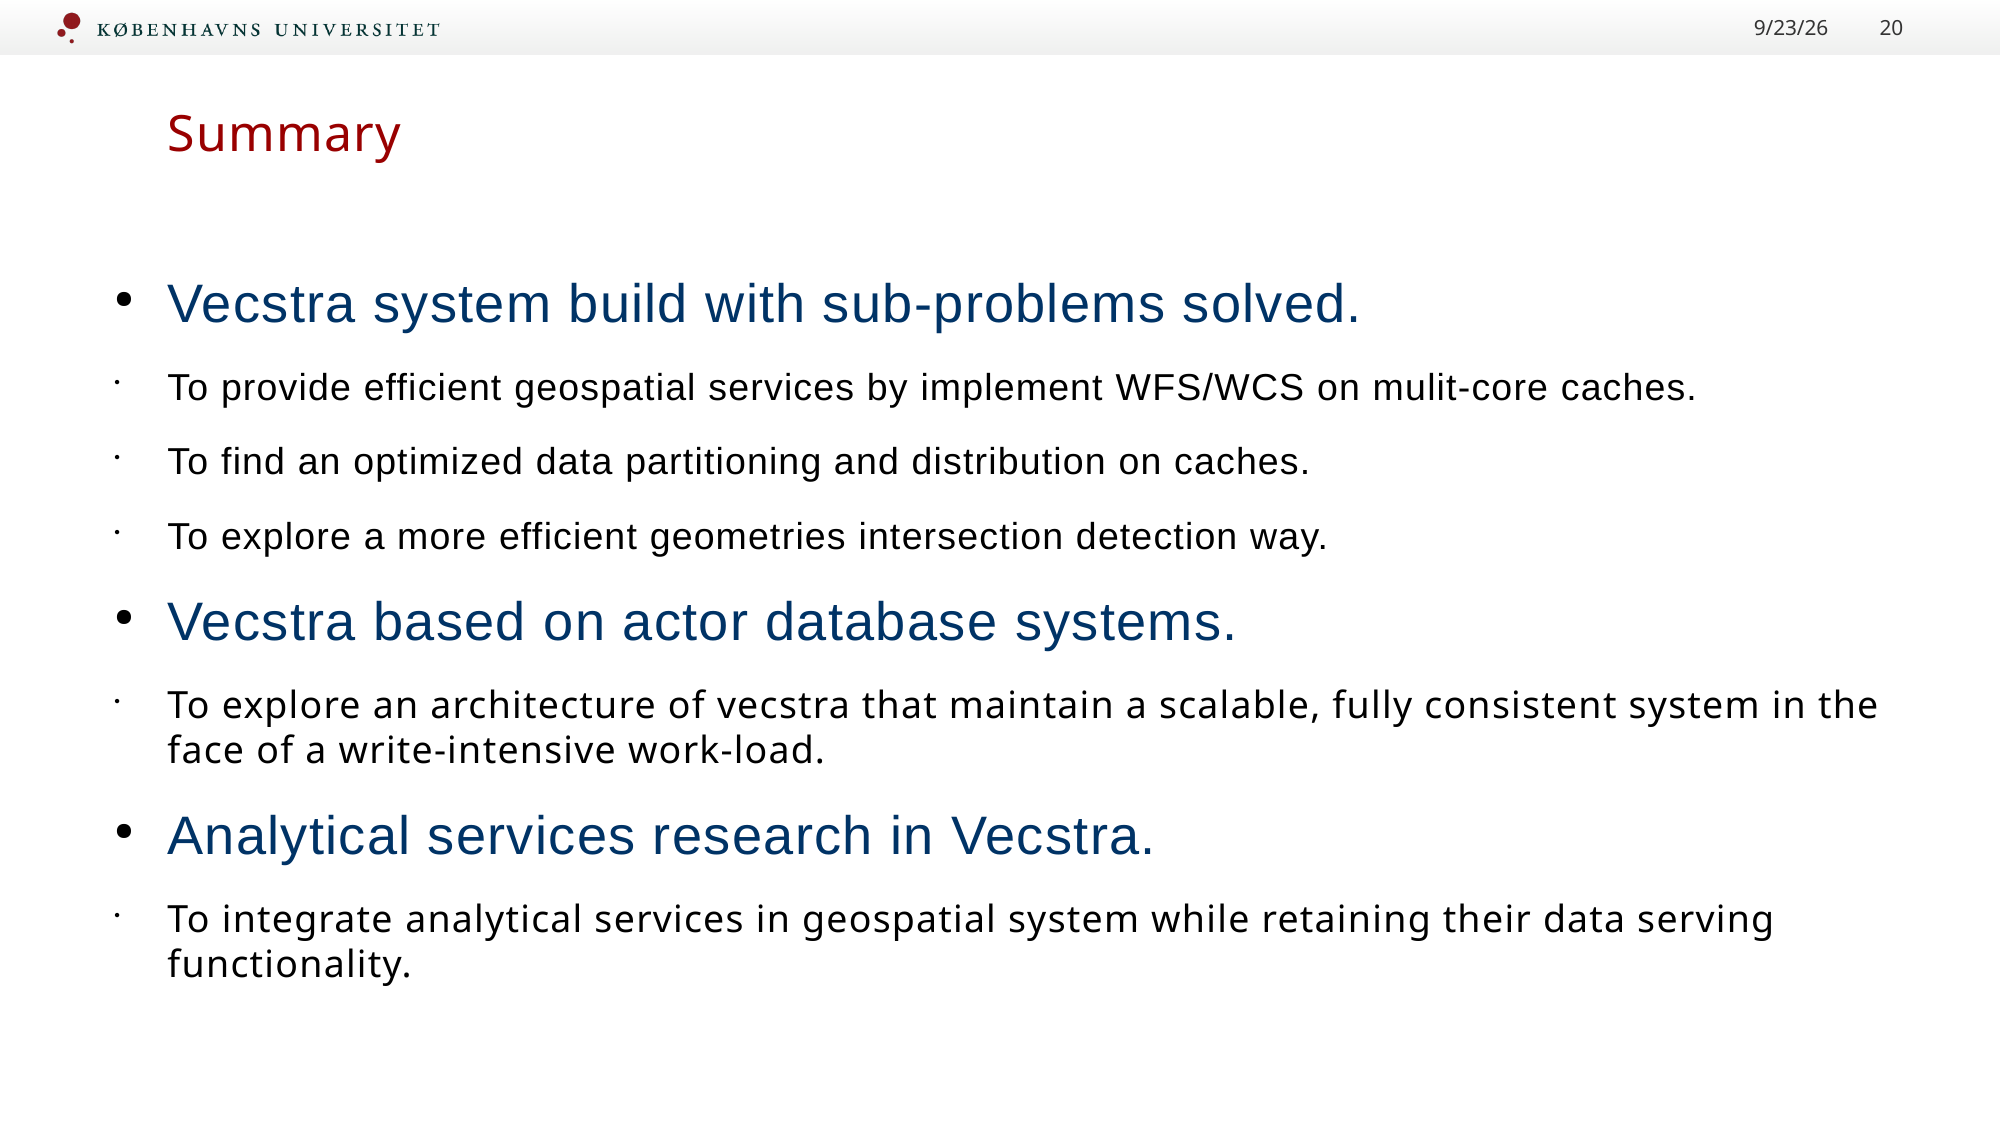

#
Summary
Vecstra system build with sub-problems solved.
To provide efficient geospatial services by implement WFS/WCS on mulit-core caches.
To find an optimized data partitioning and distribution on caches.
To explore a more efficient geometries intersection detection way.
Vecstra based on actor database systems.
To explore an architecture of vecstra that maintain a scalable, fully consistent system in the face of a write-intensive work-load.
Analytical services research in Vecstra.
To integrate analytical services in geospatial system while retaining their data serving functionality.